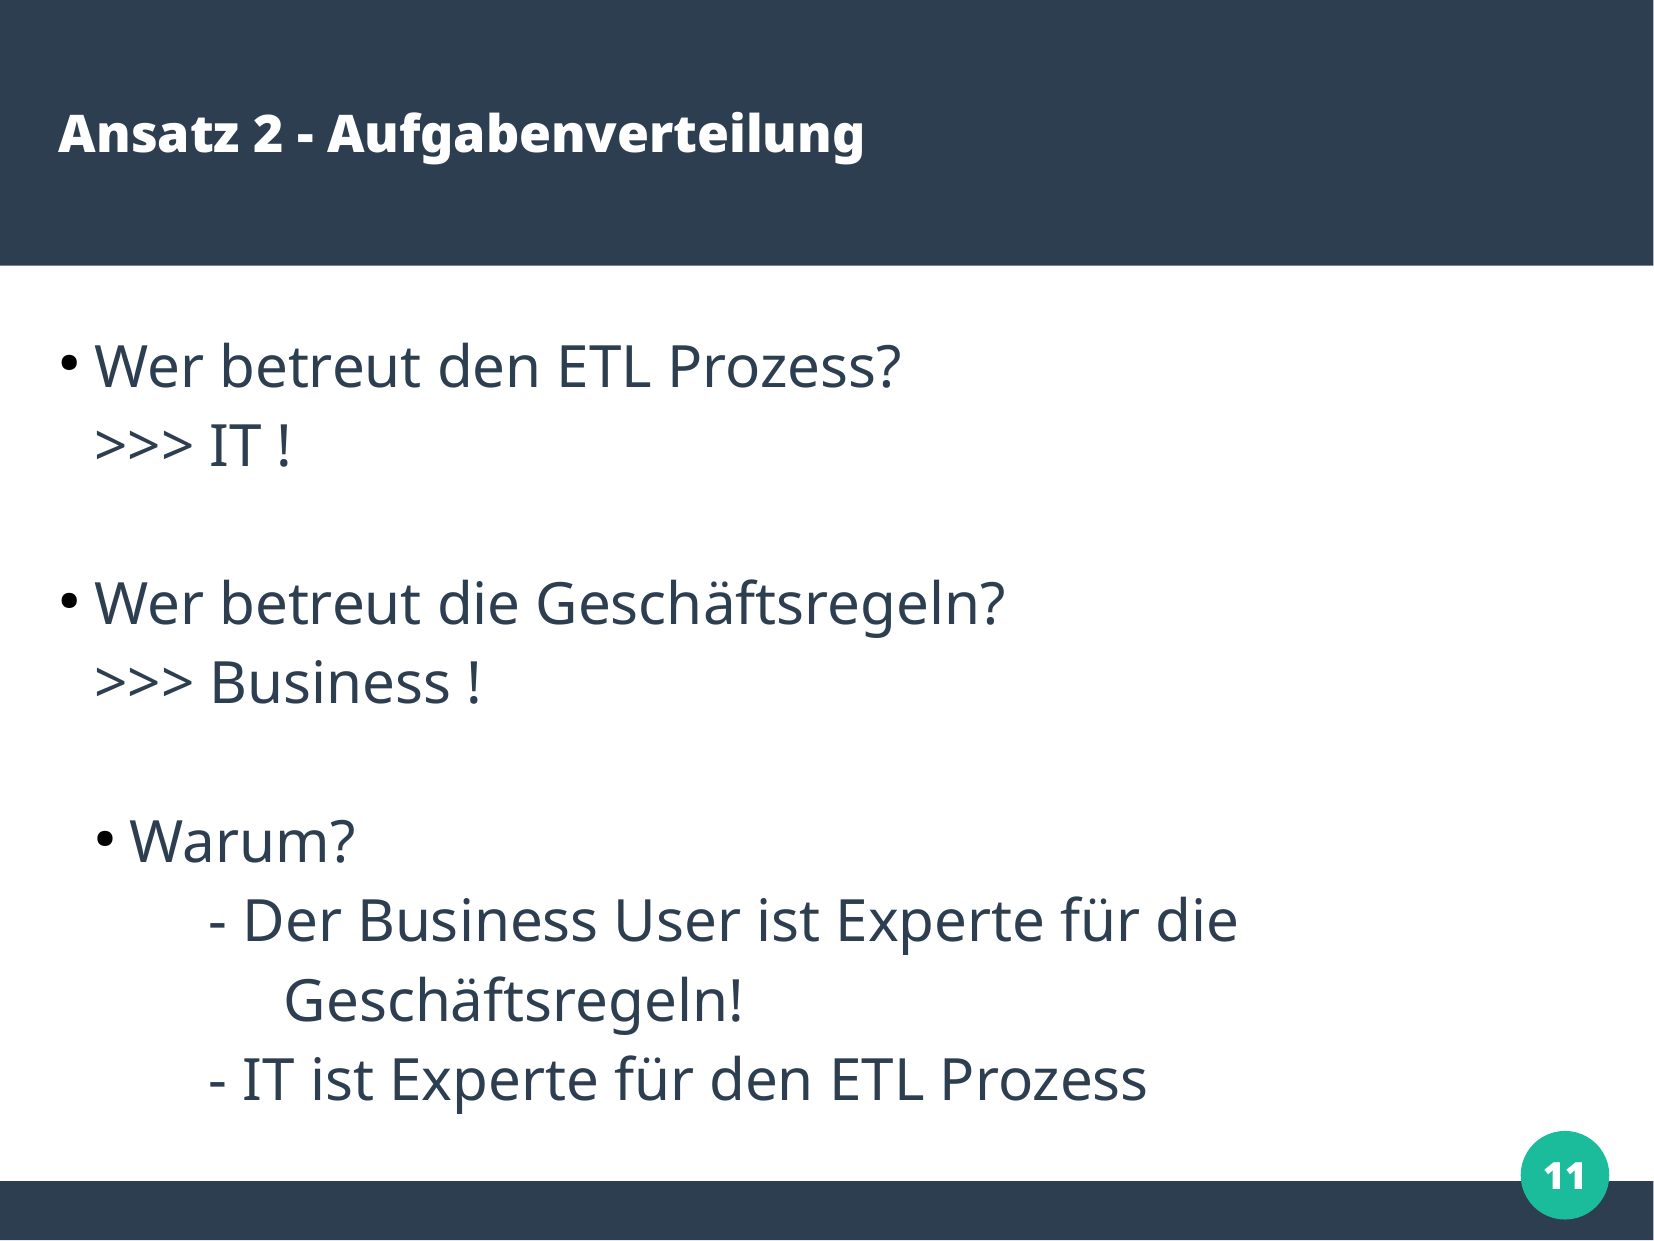

# Ansatz 2 - Aufgabenverteilung
Wer betreut den ETL Prozess?
>>> IT !
Wer betreut die Geschäftsregeln?
>>> Business !
Warum?
		- Der Business User ist Experte für die 								Geschäftsregeln!
		- IT ist Experte für den ETL Prozess
11